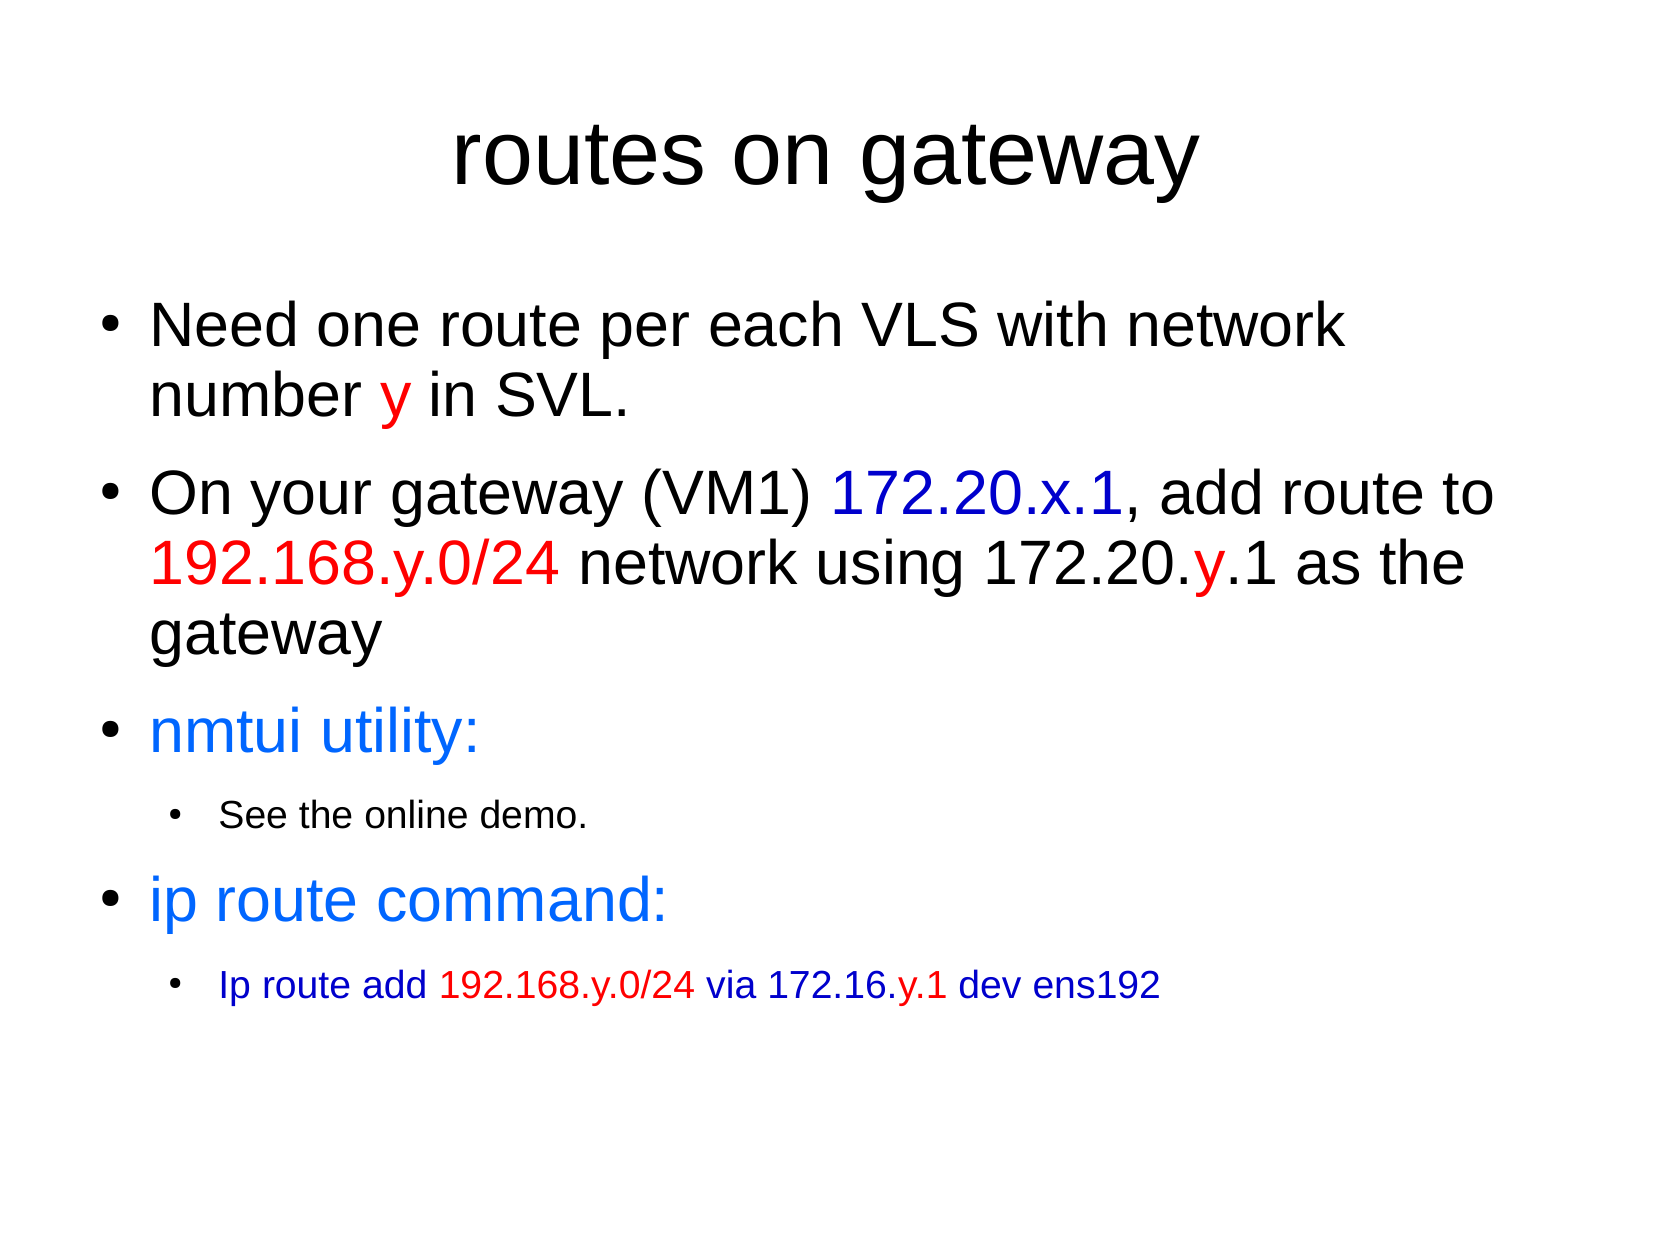

# routes on gateway
Need one route per each VLS with network number y in SVL.
On your gateway (VM1) 172.20.x.1, add route to 192.168.y.0/24 network using 172.20.y.1 as the gateway
nmtui utility:
See the online demo.
ip route command:
Ip route add 192.168.y.0/24 via 172.16.y.1 dev ens192